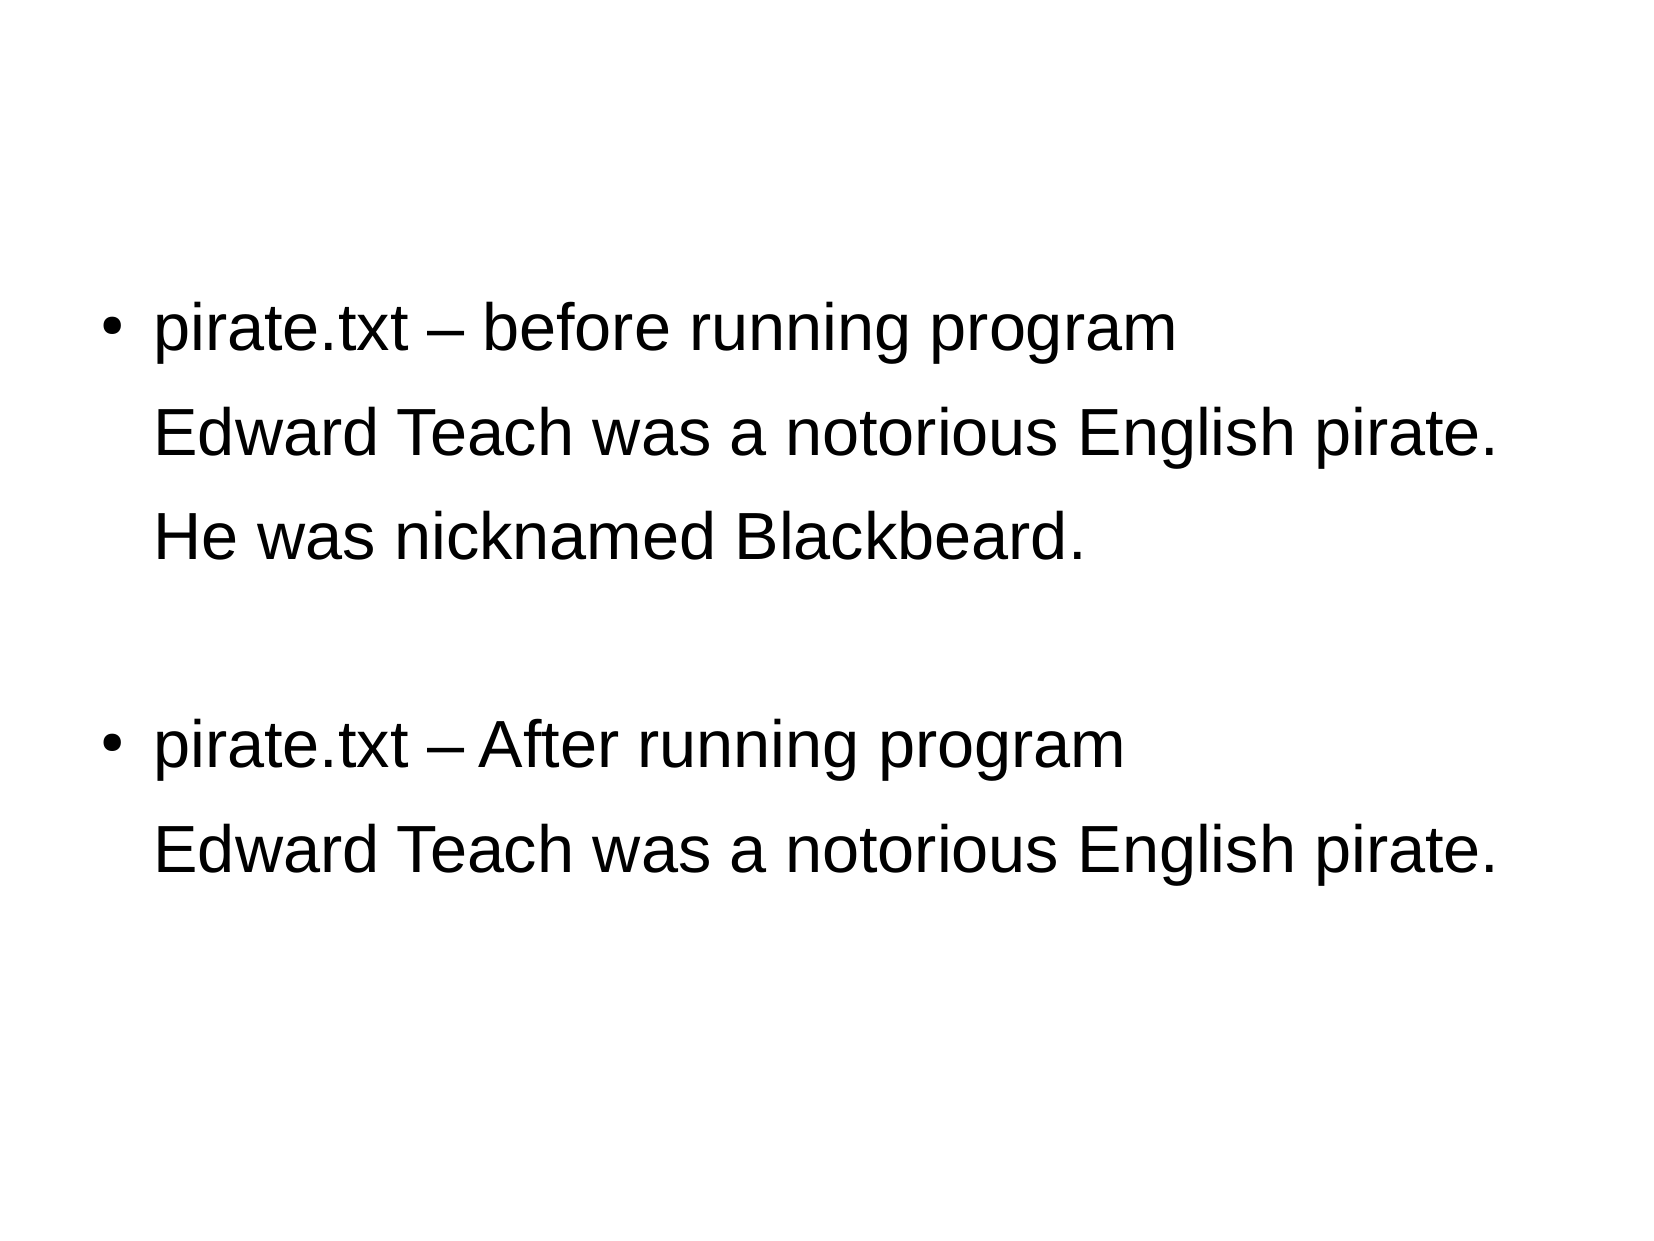

#
pirate.txt – before running program
Edward Teach was a notorious English pirate.
He was nicknamed Blackbeard.
pirate.txt – After running program
Edward Teach was a notorious English pirate.